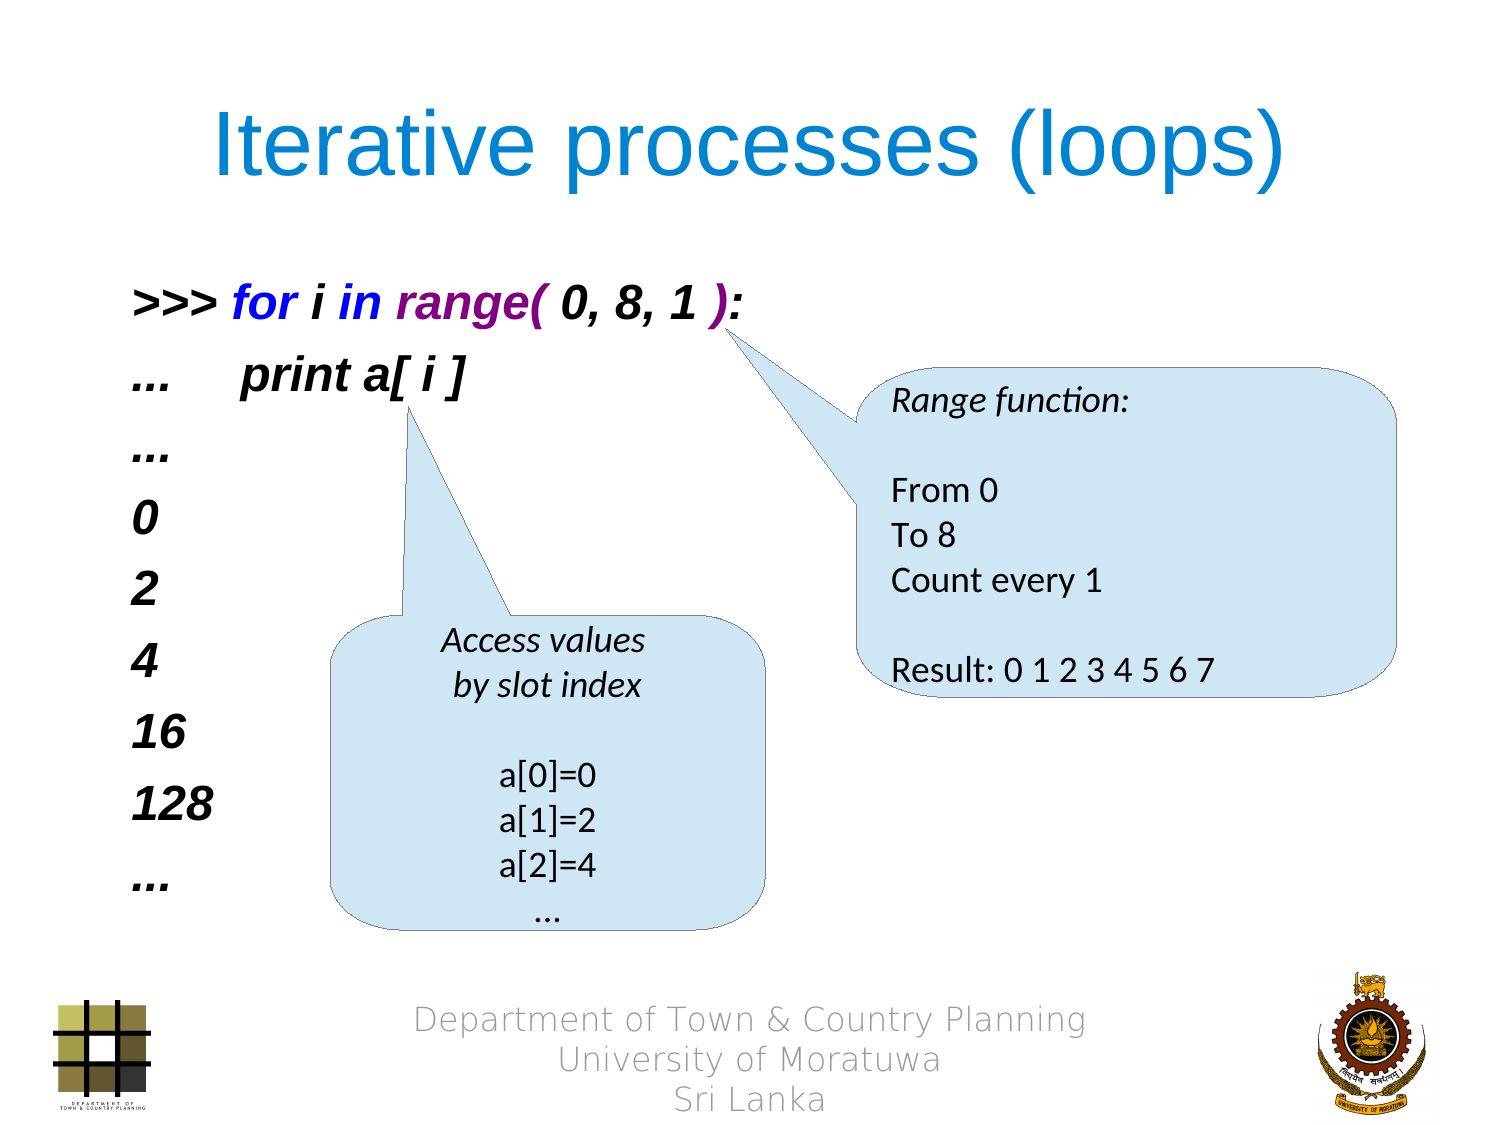

# Iterative processes (loops)
>>> for i in range( 0, 8, 1 ):
... print a[ i ]
...
0
2
4
16
128
...
Range function:
From 0
To 8
Count every 1
Result: 0 1 2 3 4 5 6 7
Access values
by slot index
a[0]=0
a[1]=2
a[2]=4
...